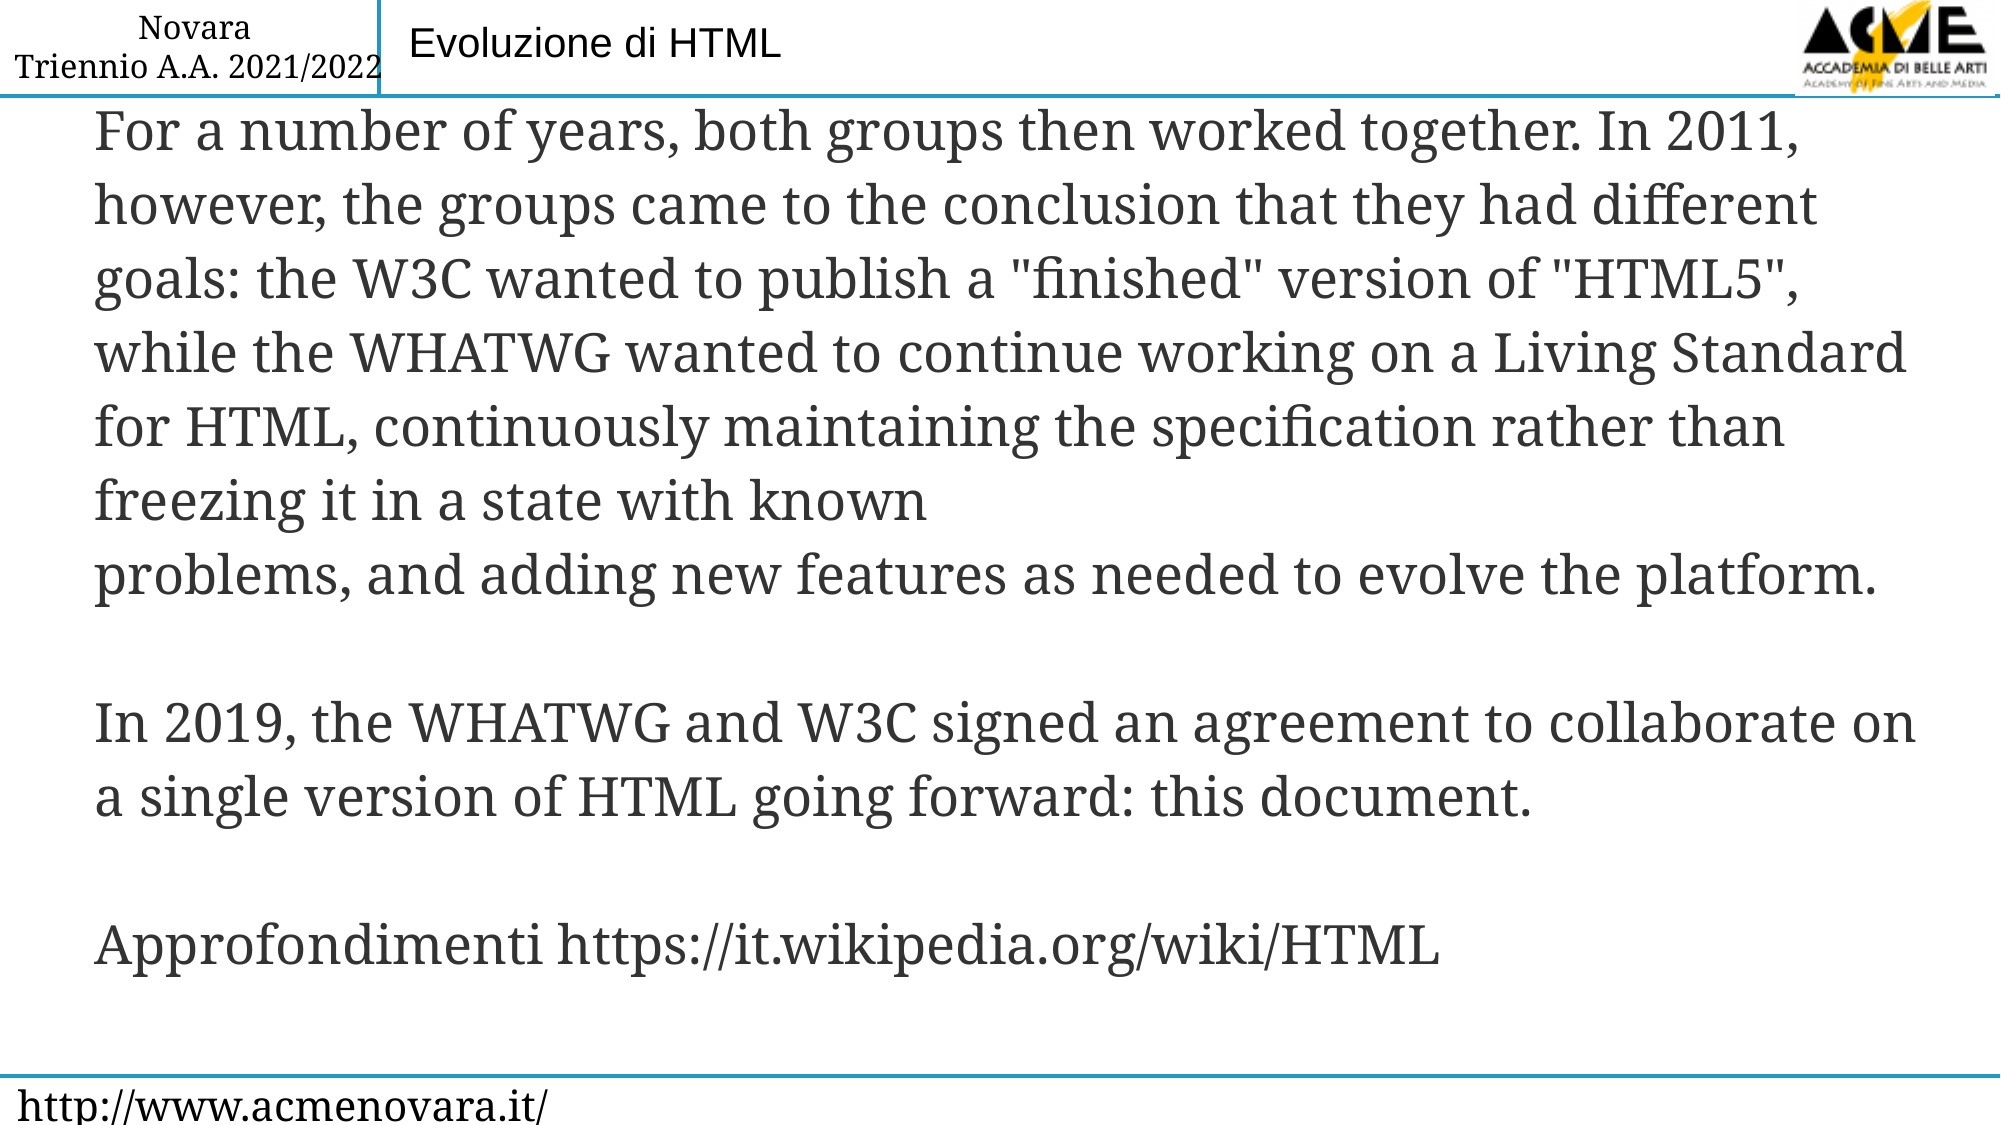

# Evoluzione di HTML
For a number of years, both groups then worked together. In 2011, however, the groups came to the conclusion that they had different goals: the W3C wanted to publish a "finished" version of "HTML5", while the WHATWG wanted to continue working on a Living Standard for HTML, continuously maintaining the specification rather than freezing it in a state with known
problems, and adding new features as needed to evolve the platform.
In 2019, the WHATWG and W3C signed an agreement to collaborate on a single version of HTML going forward: this document.
Approfondimenti https://it.wikipedia.org/wiki/HTML